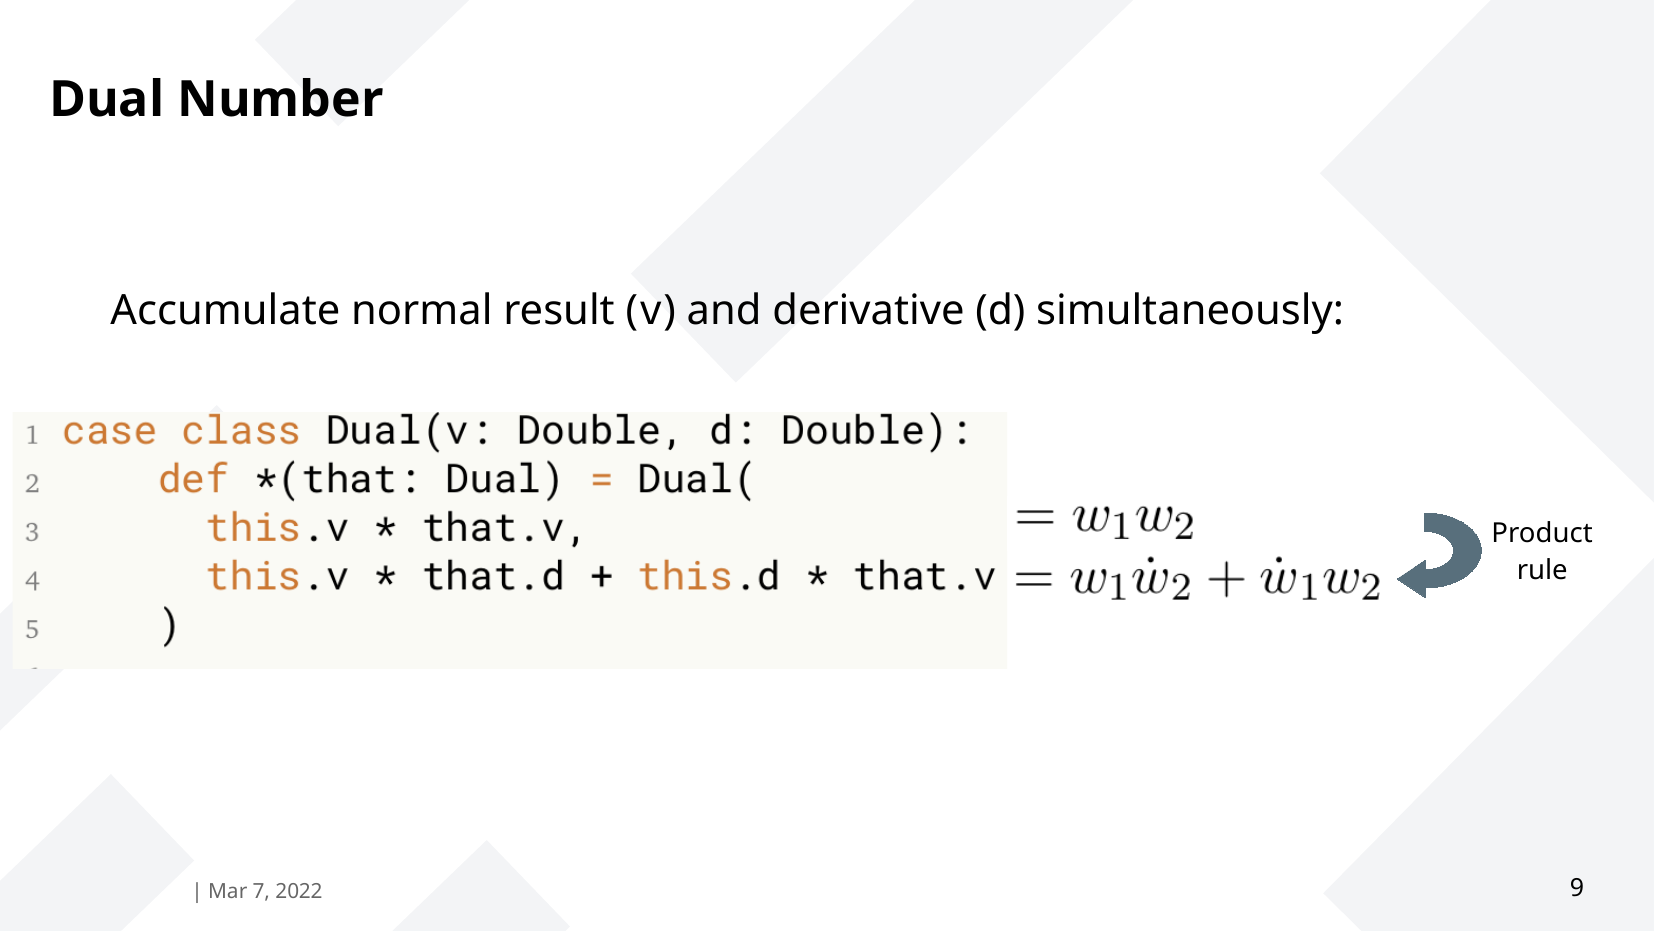

# Dual Number
Accumulate normal result (v) and derivative (d) simultaneously:
Product rule